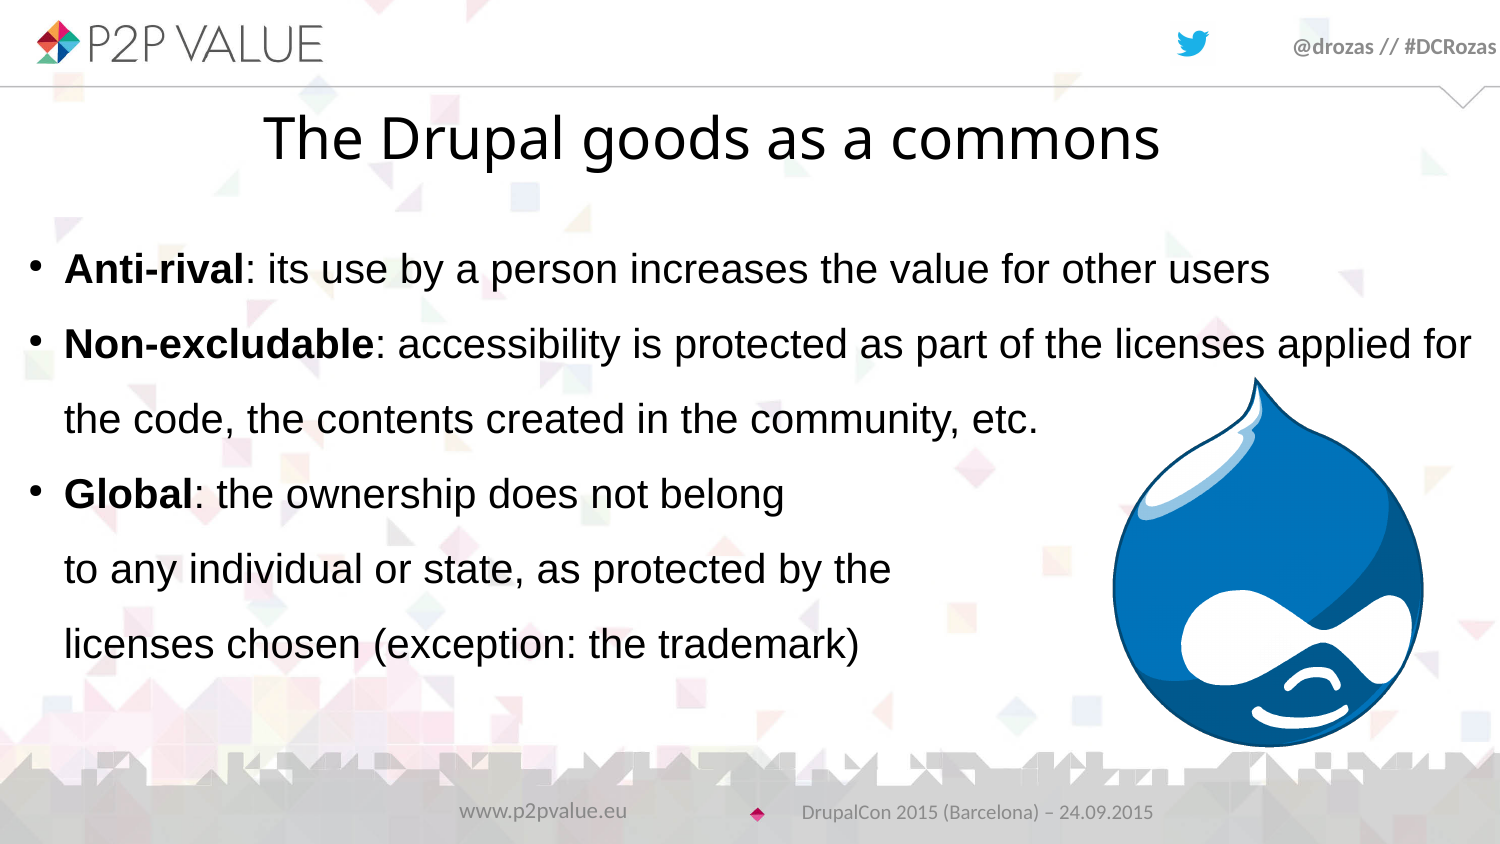

@drozas // #DCRozas
# The Drupal goods as a commons
Anti-rival: its use by a person increases the value for other users
Non-excludable: accessibility is protected as part of the licenses applied for the code, the contents created in the community, etc.
Global: the ownership does not belong
to any individual or state, as protected by the
licenses chosen (exception: the trademark)
DrupalCon 2015 (Barcelona) – 24.09.2015
www.p2pvalue.eu